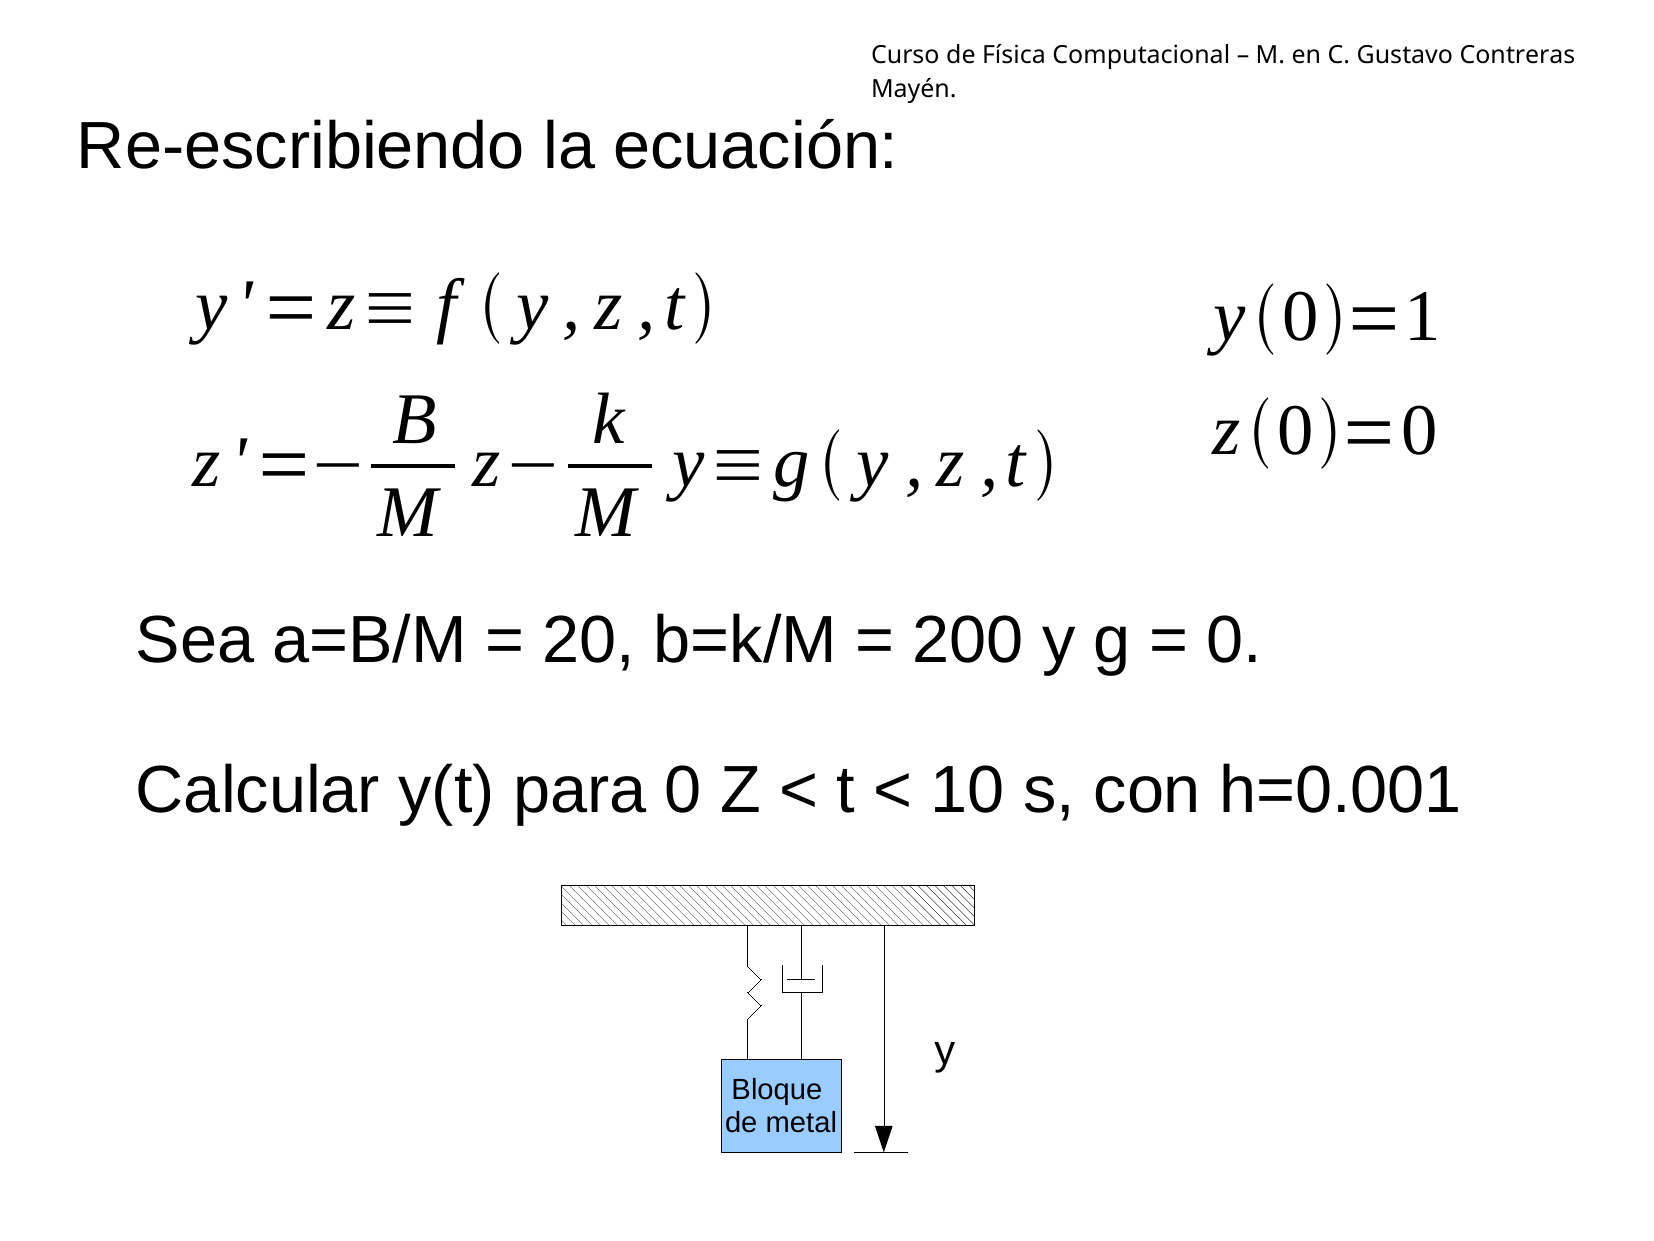

# Re-escribiendo la ecuación:
Sea a=B/M = 20, b=k/M = 200 y g = 0.
Calcular y(t) para 0 Z < t < 10 s, con h=0.001
y
Bloque
de metal